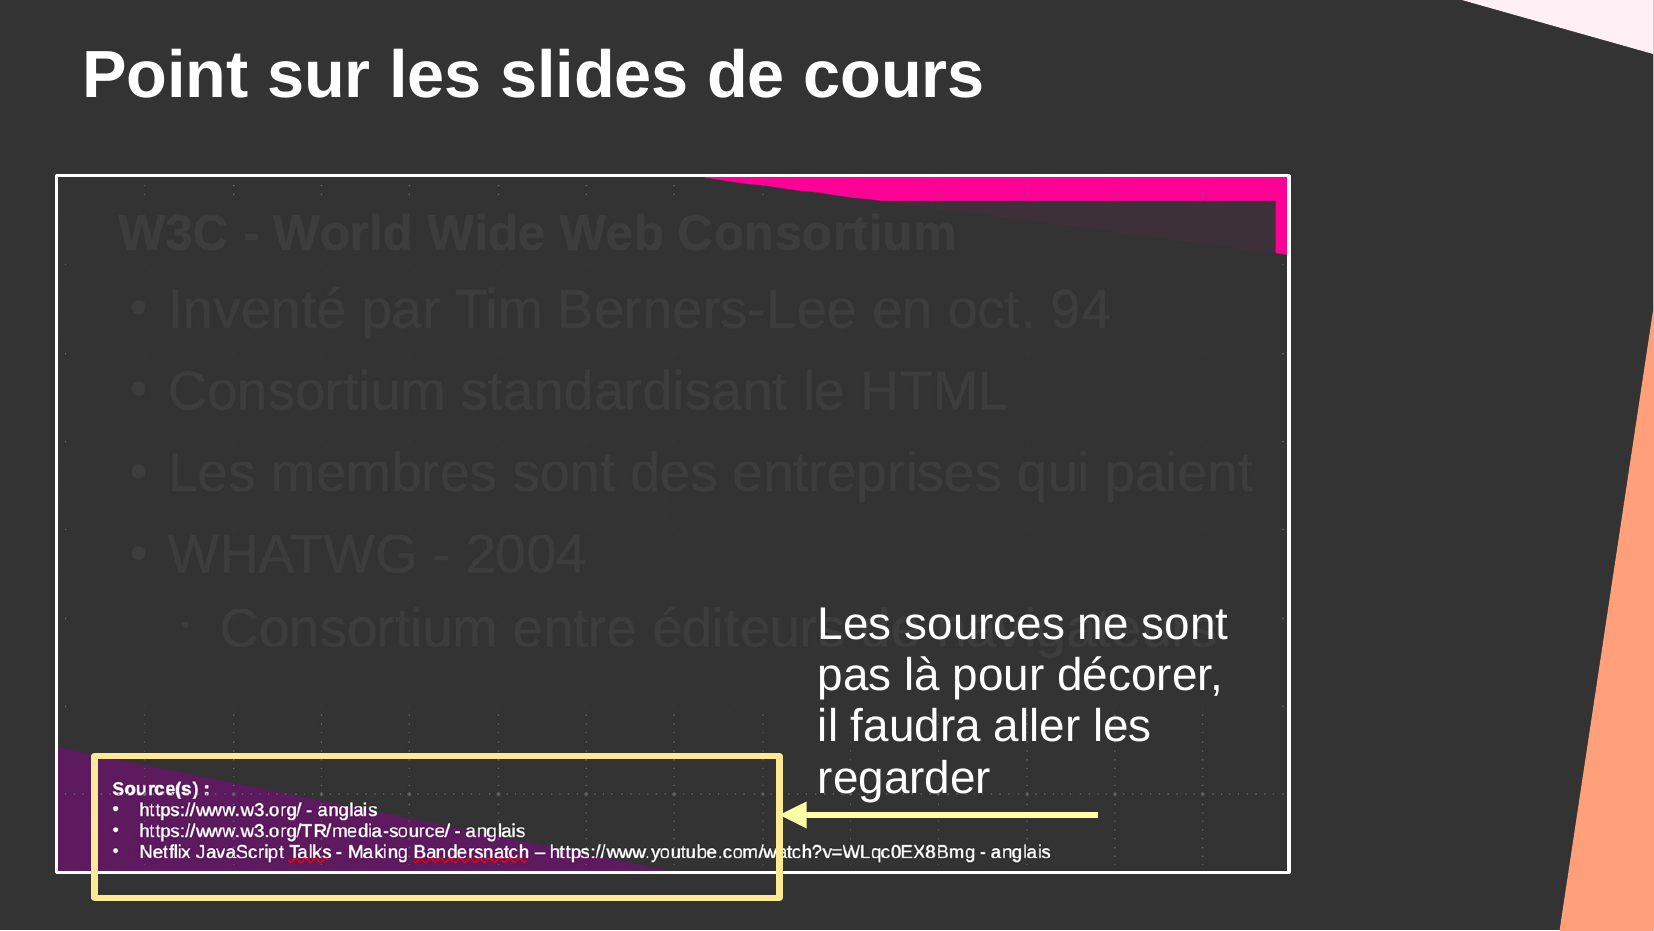

# Point sur les slides de cours
Les sources ne sont pas là pour décorer, il faudra aller les regarder